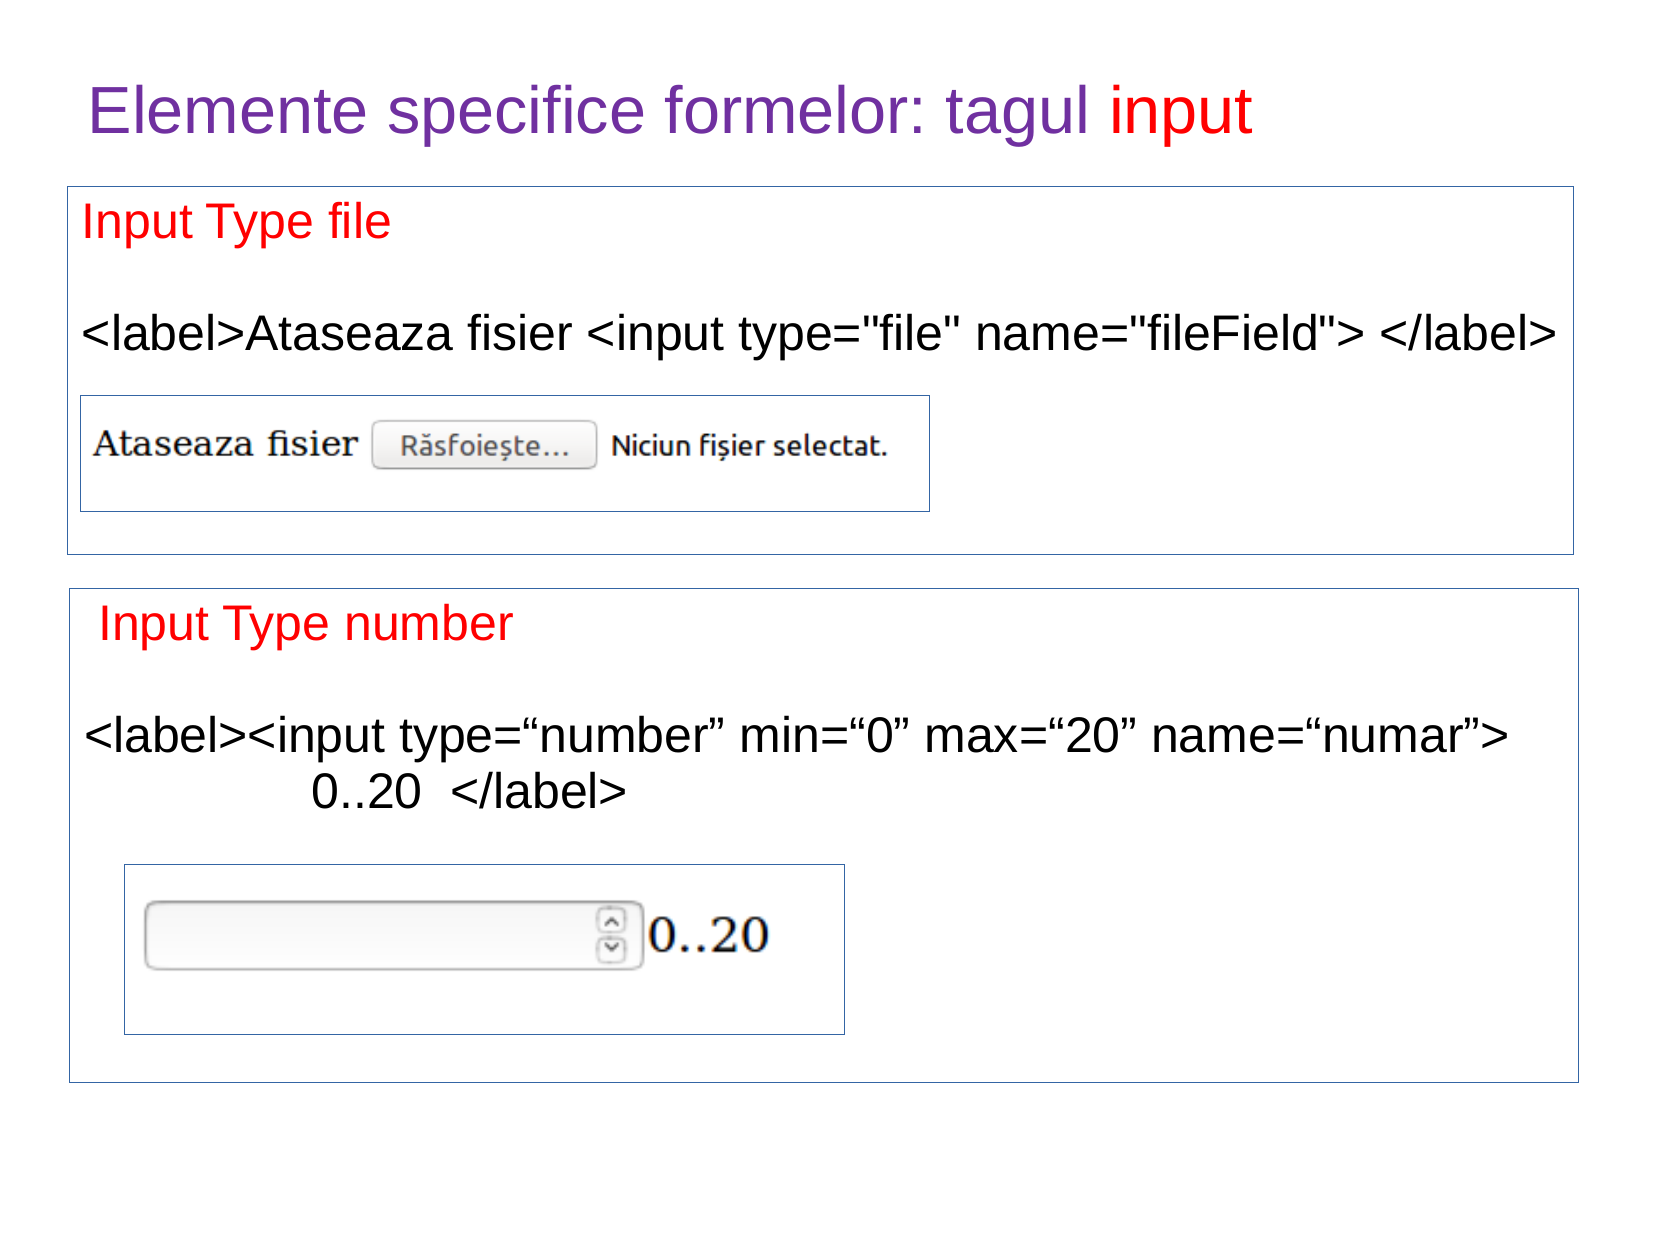

Elemente specifice formelor: tagul input
Input Type file
<label>Ataseaza fisier <input type="file" name="fileField"> </label>
 Input Type number
<label><input type=“number” min=“0” max=“20” name=“numar”> 	 0..20 </label>